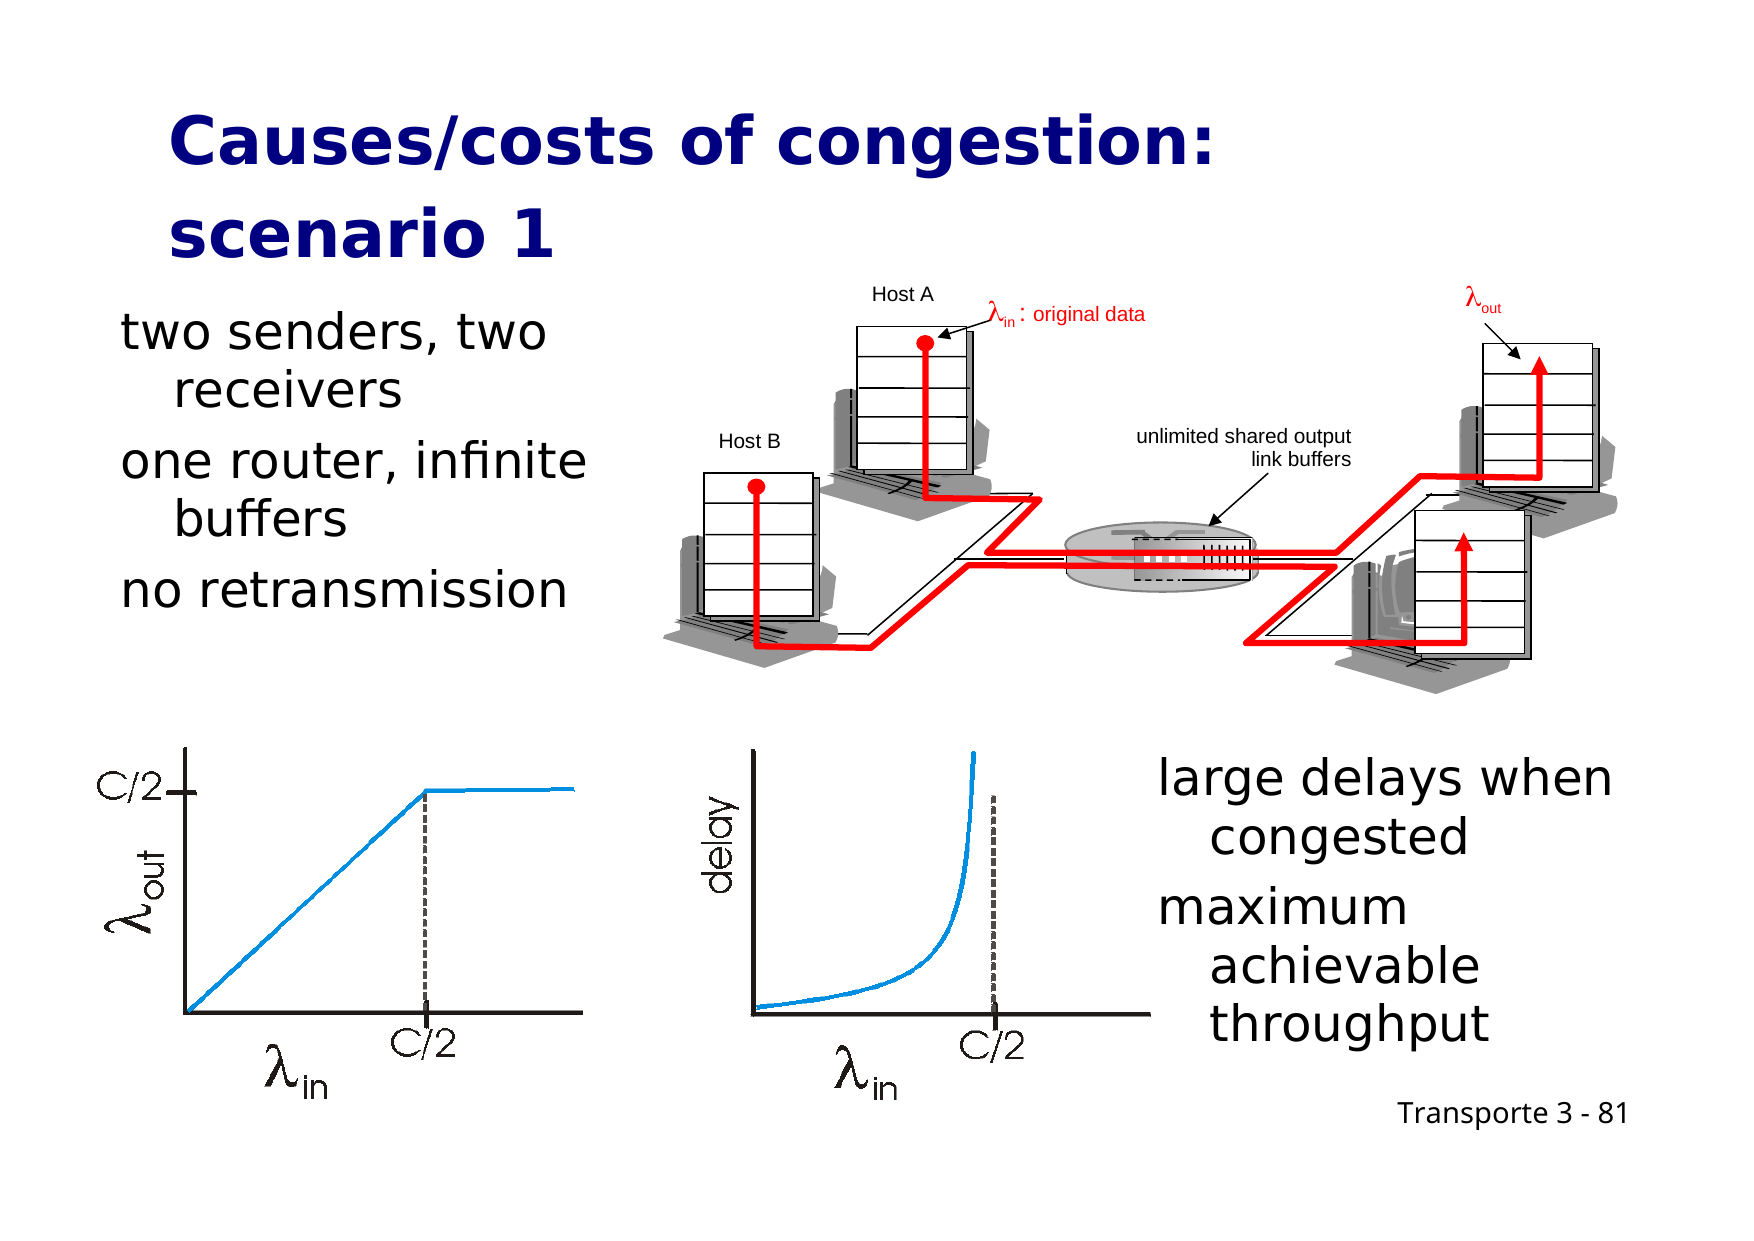

# Causes/costs of congestion: scenario 1
Host A
out
in : original data
unlimited shared output link buffers
Host B
two senders, two receivers
one router, infinite buffers
no retransmission
large delays when congested
maximum achievable throughput